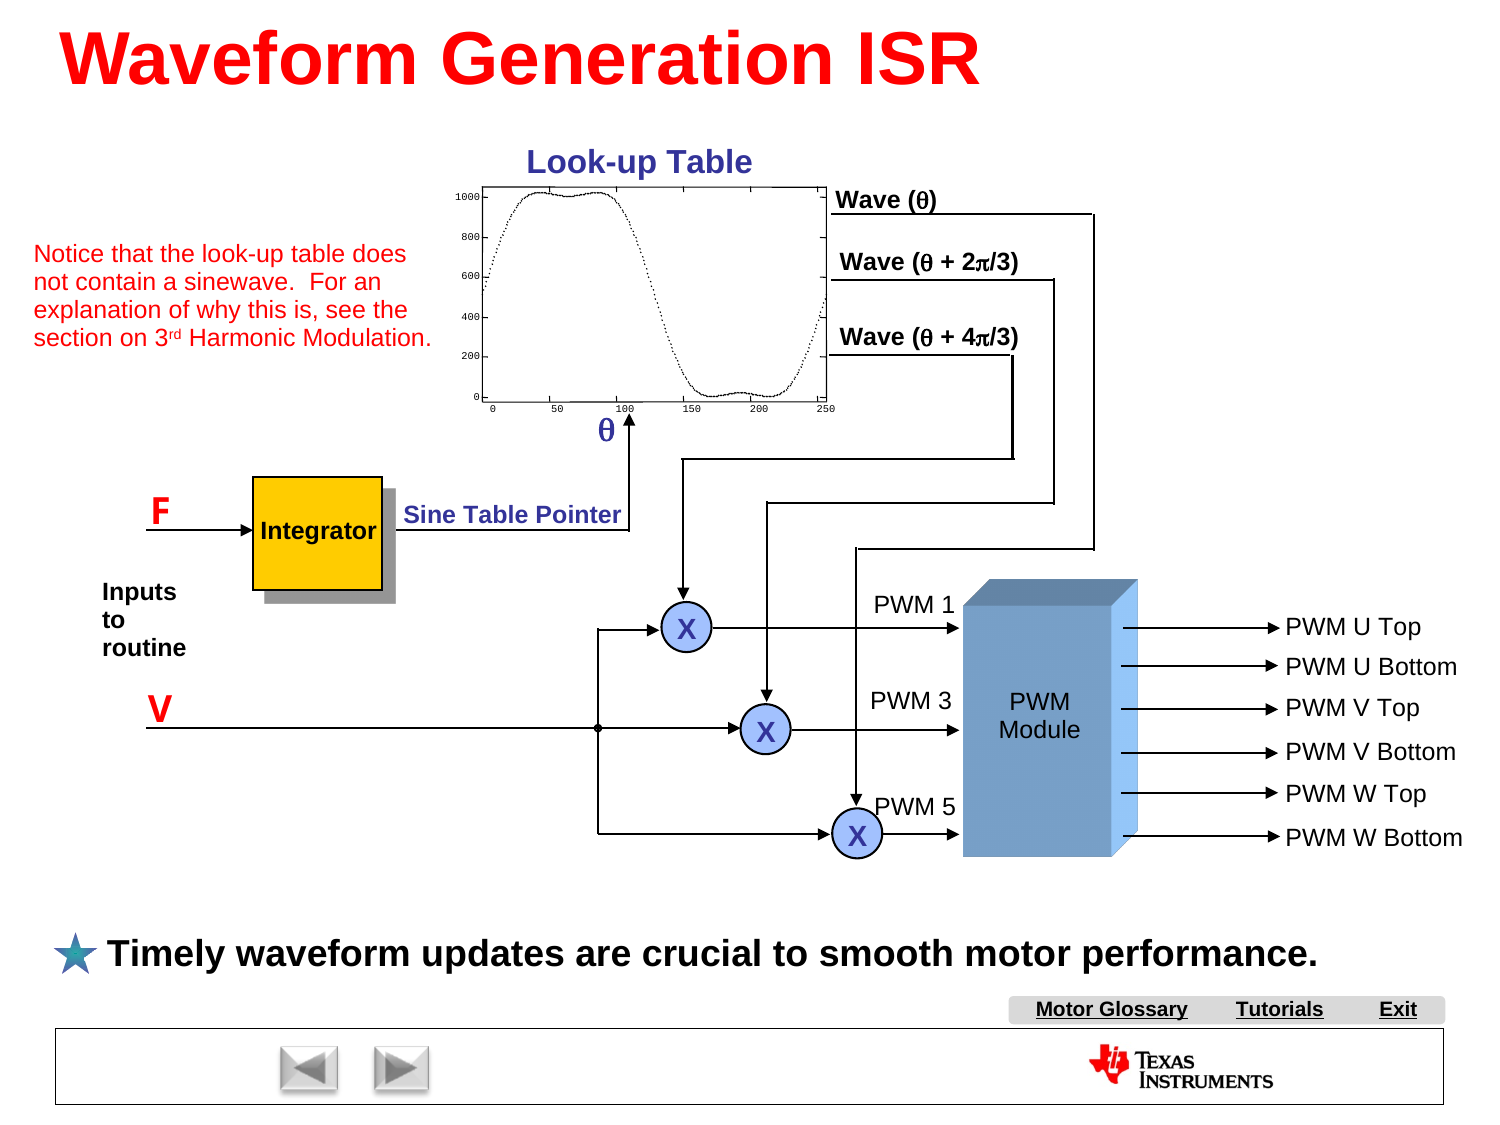

# Waveform Generation ISR
Look-up Table
Wave ()
1000
800
600
400
200
0
0
50
100
150
200
250
Notice that the look-up table does not contain a sinewave. For an explanation of why this is, see the section on 3rd Harmonic Modulation.
Wave ( + 2/3)
Wave ( + 4/3)

F
Sine Table Pointer
Integrator
Inputs
to
routine
PWM 1
X
PWM U Top
PWM U Bottom
V
PWM 3
PWM
Module
PWM V Top
X
PWM V Bottom
PWM W Top
PWM 5
X
PWM W Bottom
Timely waveform updates are crucial to smooth motor performance.